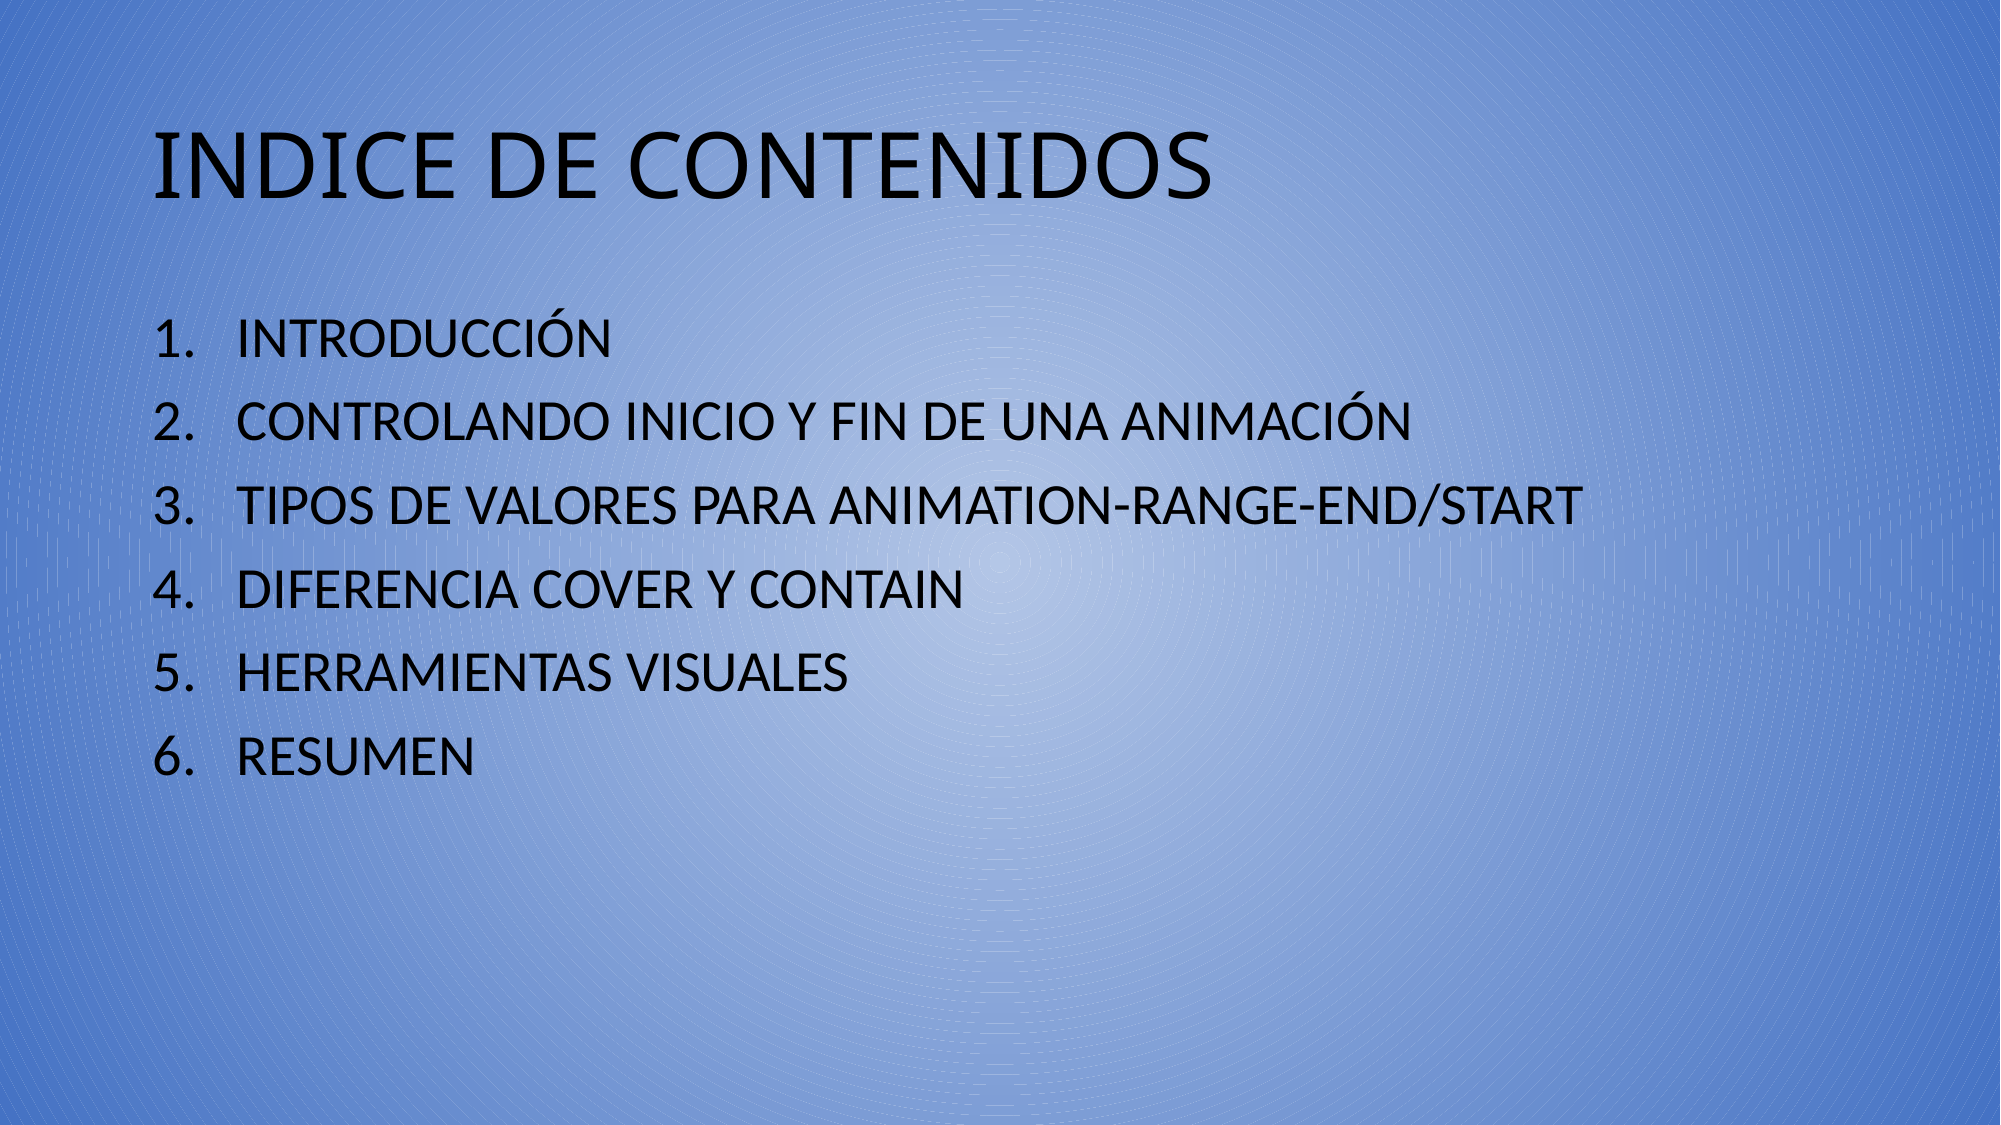

# INDICE DE CONTENIDOS
INTRODUCCIÓN
CONTROLANDO INICIO Y FIN DE UNA ANIMACIÓN
TIPOS DE VALORES PARA ANIMATION-RANGE-END/START
DIFERENCIA COVER Y CONTAIN
HERRAMIENTAS VISUALES
RESUMEN